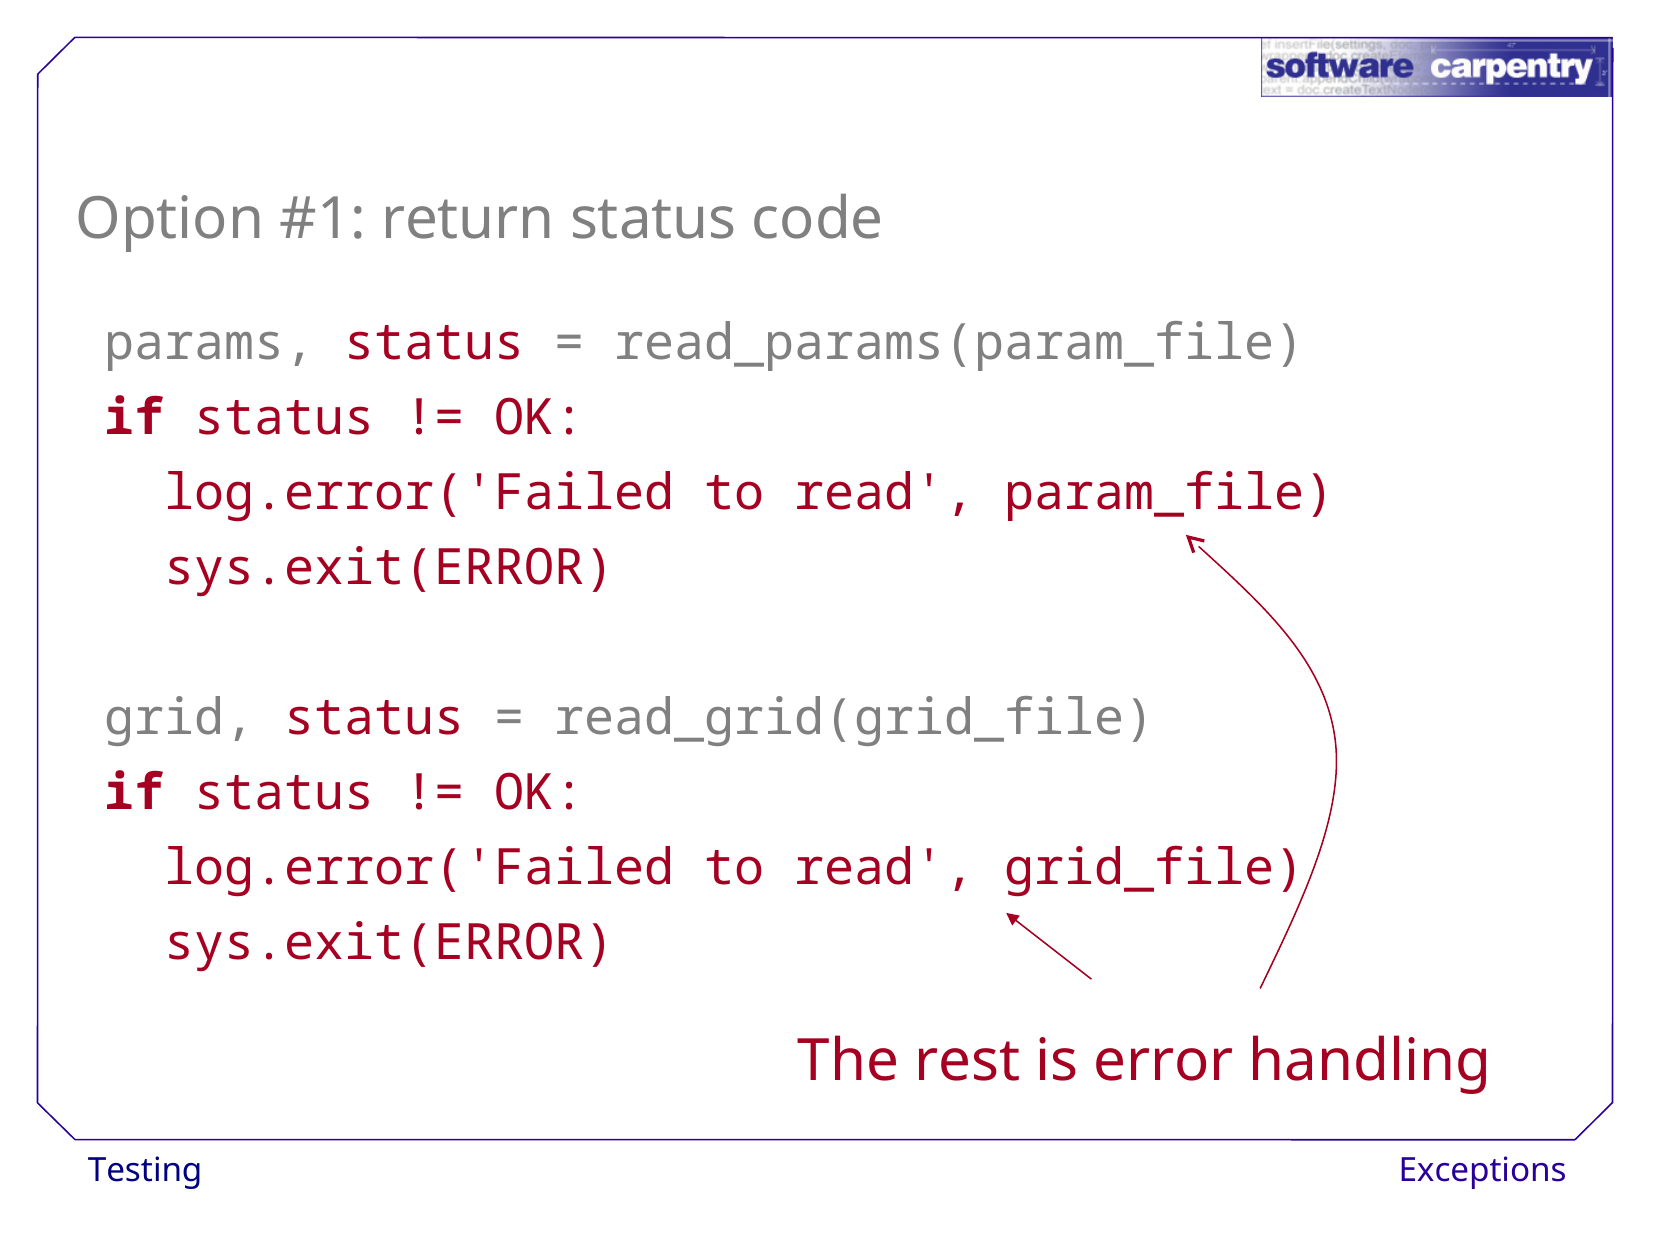

Option #1: return status code
params, status = read_params(param_file)
if status != OK:
 log.error('Failed to read', param_file)
 sys.exit(ERROR)
grid, status = read_grid(grid_file)
if status != OK:
 log.error('Failed to read', grid_file)
 sys.exit(ERROR)
The rest is error handling